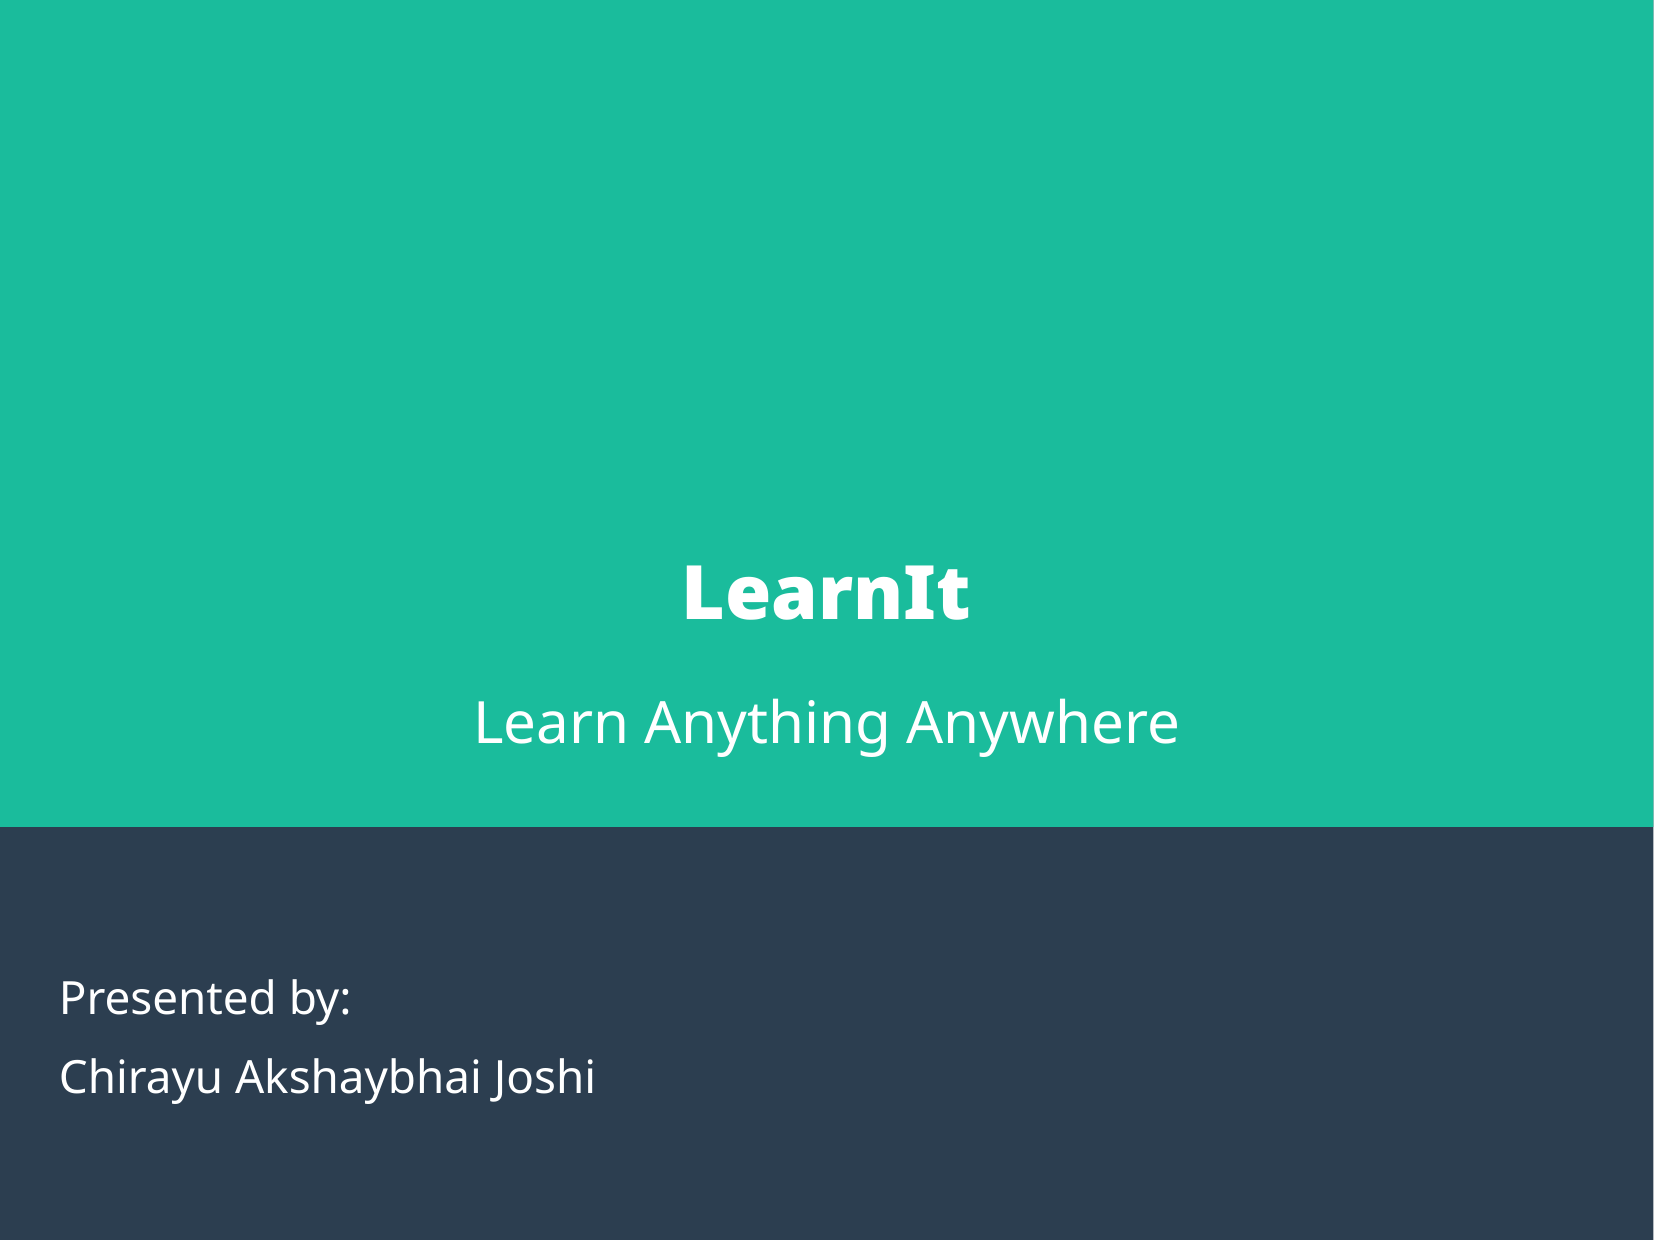

# LearnIt Learn Anything Anywhere
Presented by:
Chirayu Akshaybhai Joshi